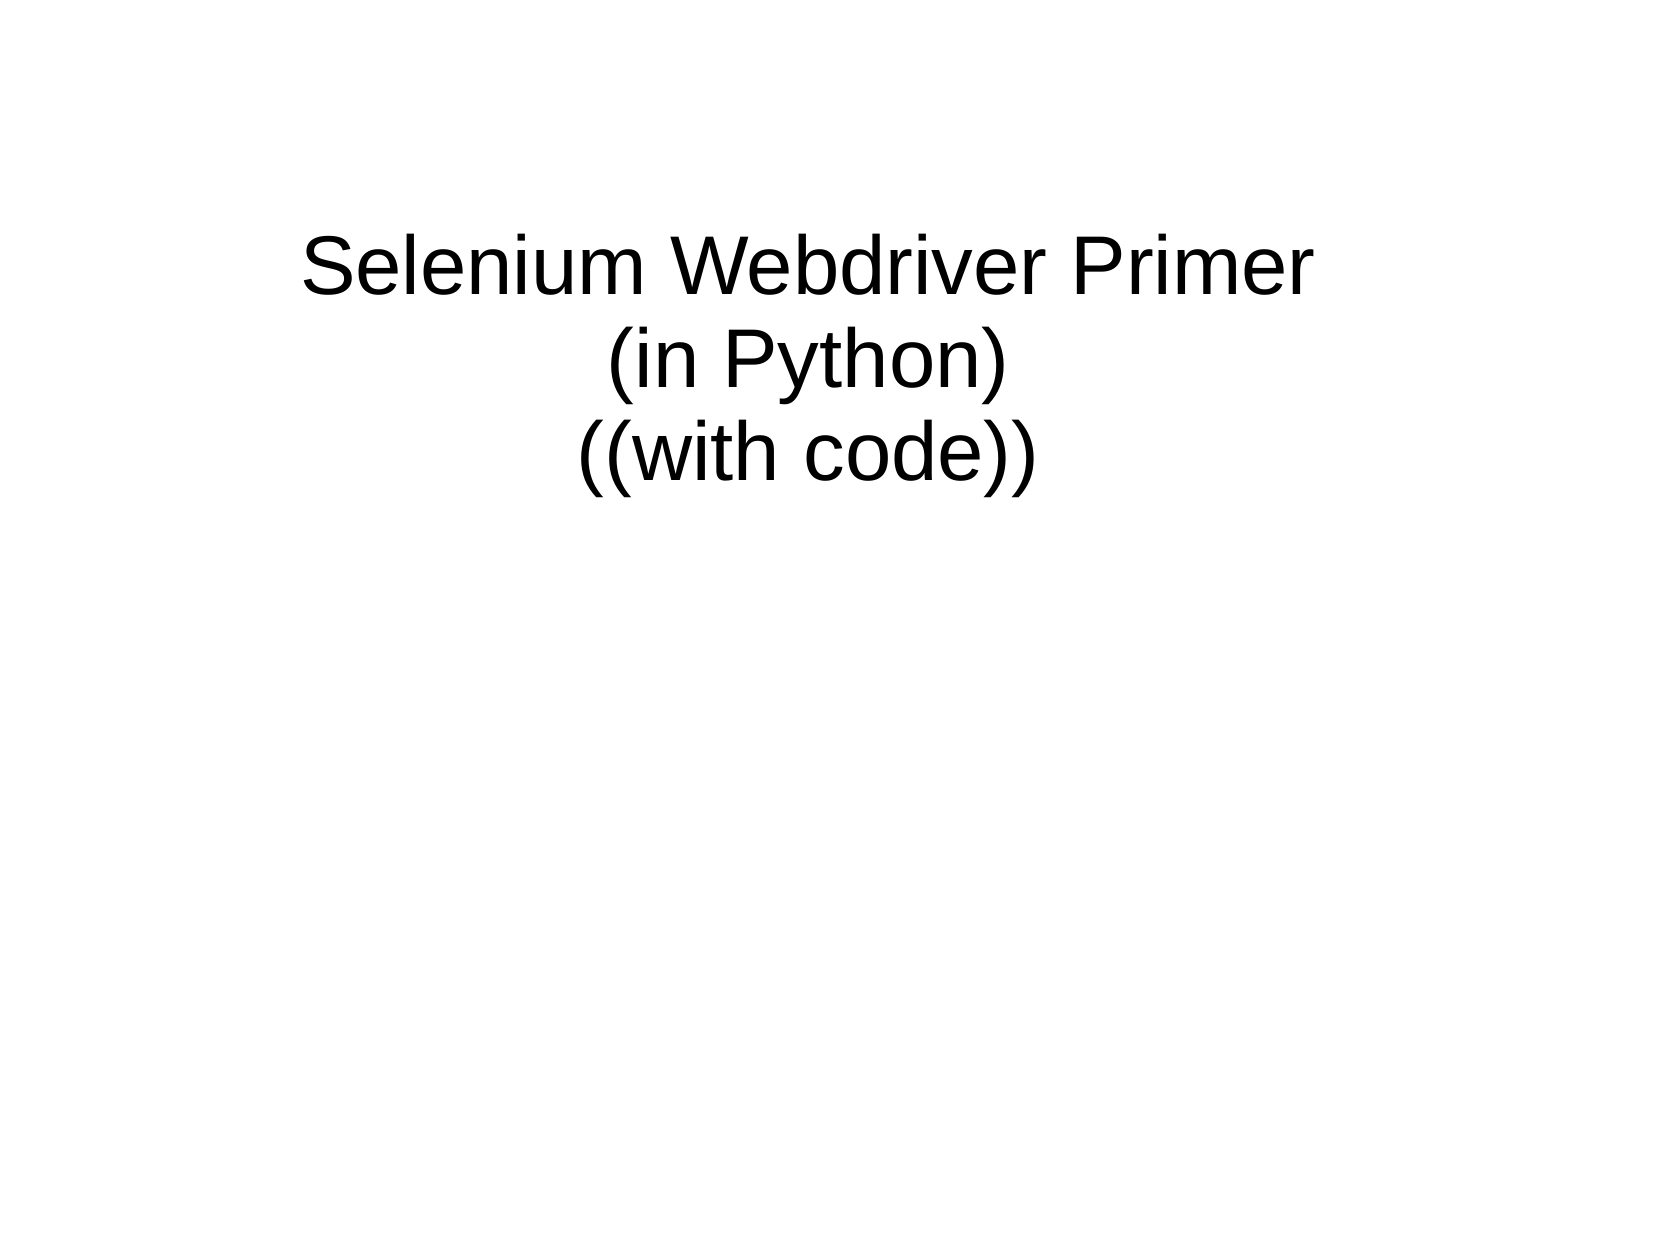

Selenium Webdriver Primer
(in Python)
((with code))